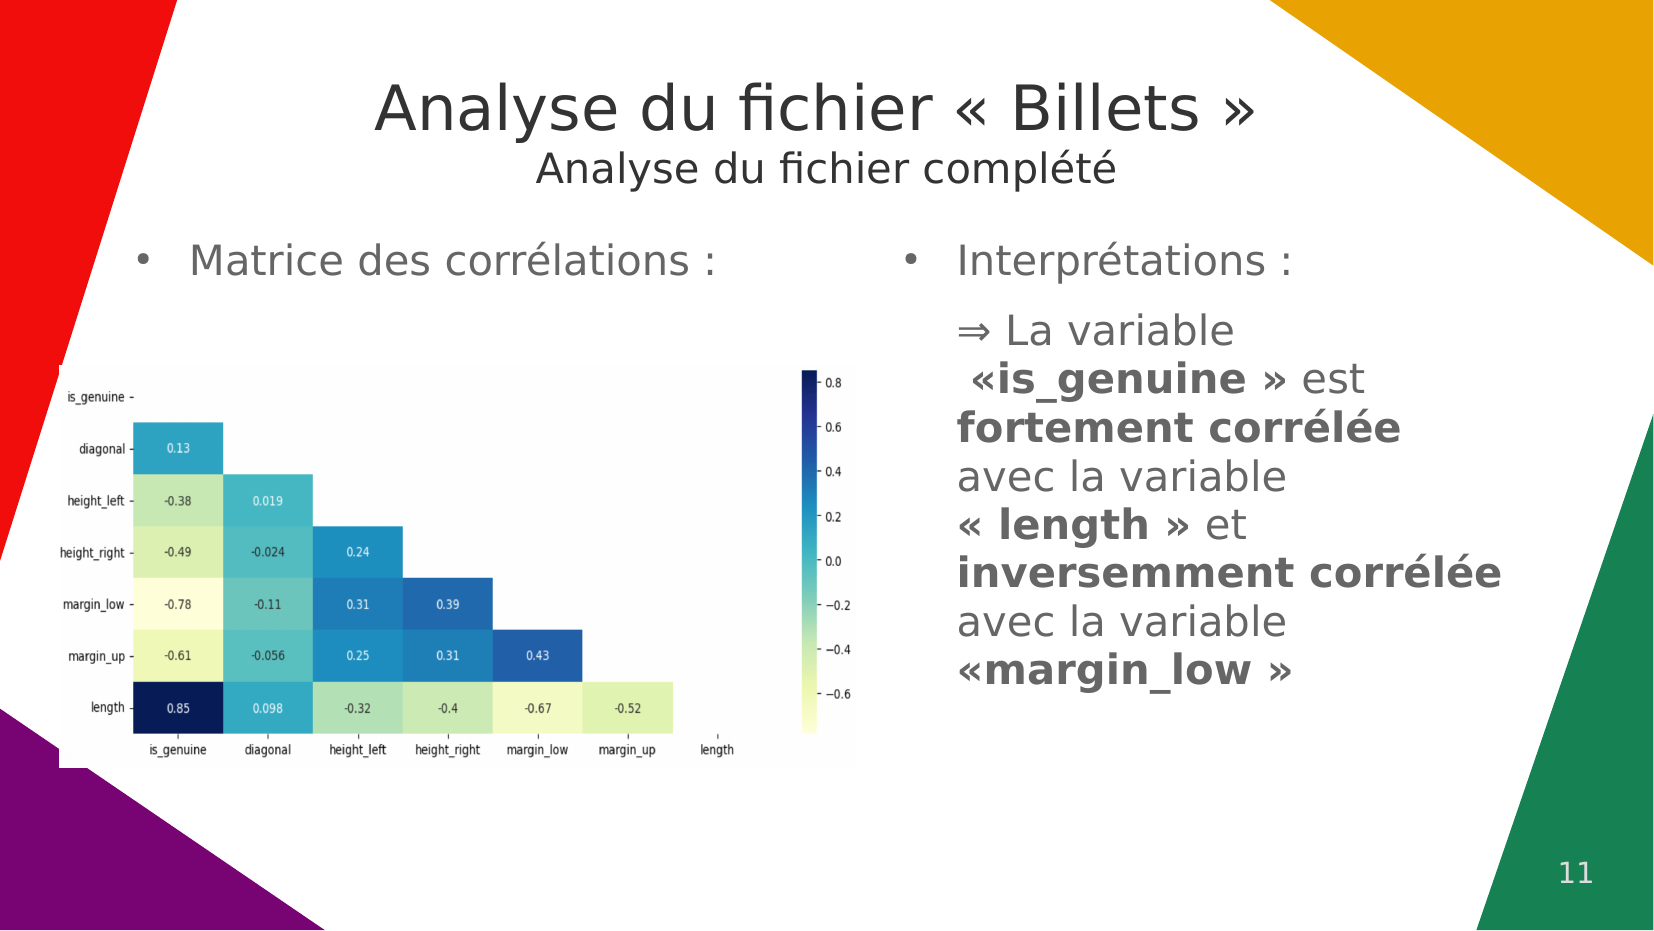

# Analyse du fichier « Billets » Analyse du fichier complété
Matrice des corrélations :
Interprétations :
⇒ La variable  «is_genuine » est fortement corrélée avec la variable « length » et inversemment corrélée avec la variable «margin_low »
11